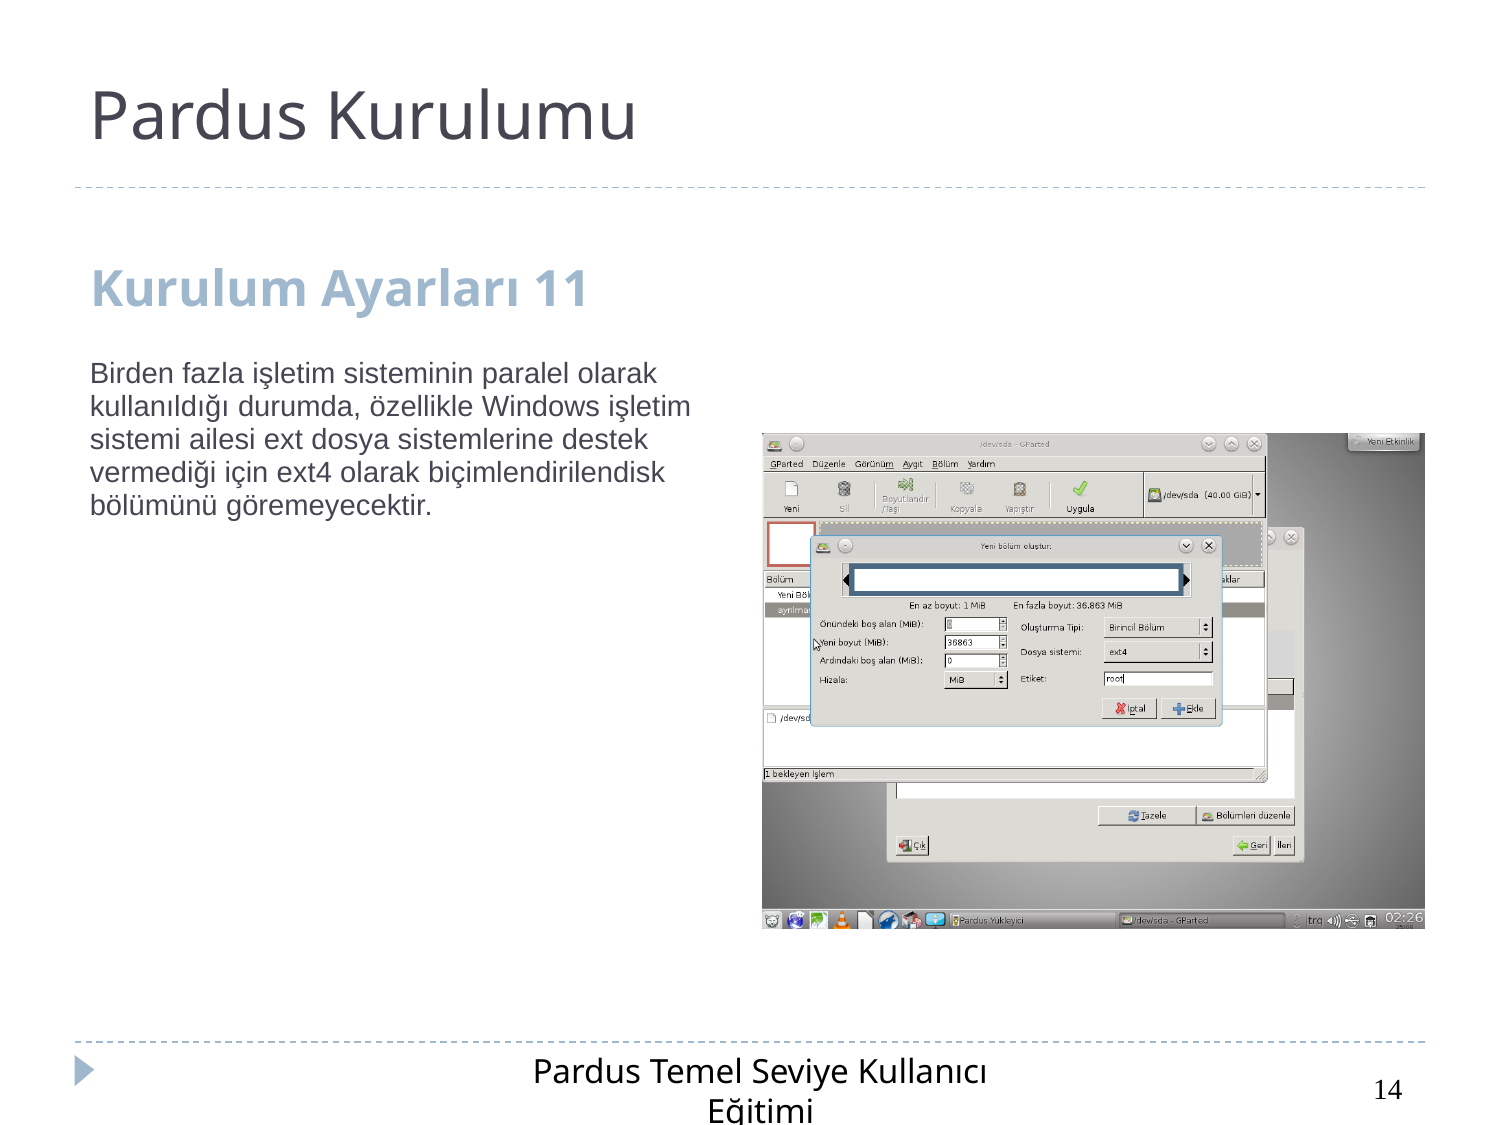

# Pardus Kurulumu
Kurulum Ayarları 11
Birden fazla işletim sisteminin paralel olarak kullanıldığı durumda, özellikle Windows işletim sistemi ailesi ext dosya sistemlerine destek vermediği için ext4 olarak biçimlendirilendisk bölümünü göremeyecektir.